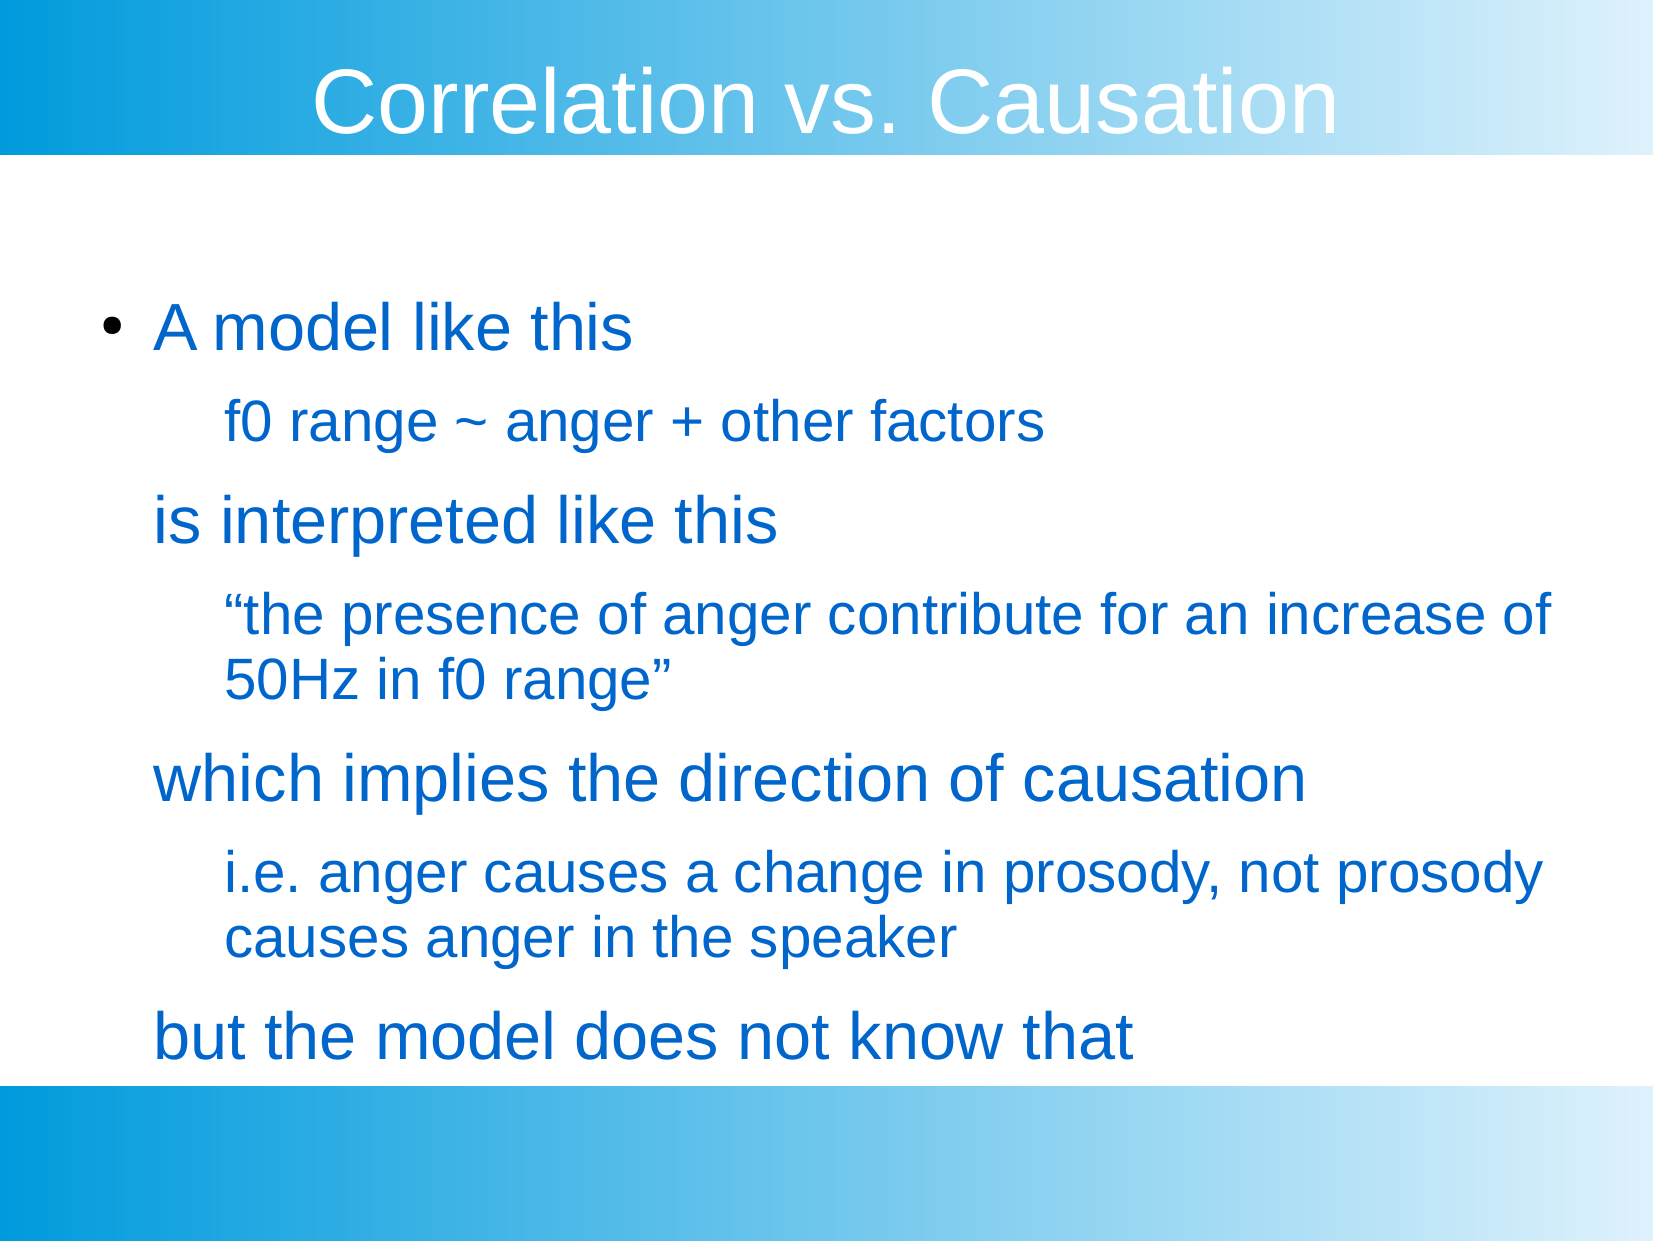

Correlation vs. Causation
# A model like this
f0 range ~ anger + other factors
is interpreted like this
“the presence of anger contribute for an increase of 50Hz in f0 range”
which implies the direction of causation
i.e. anger causes a change in prosody, not prosody causes anger in the speaker
but the model does not know that